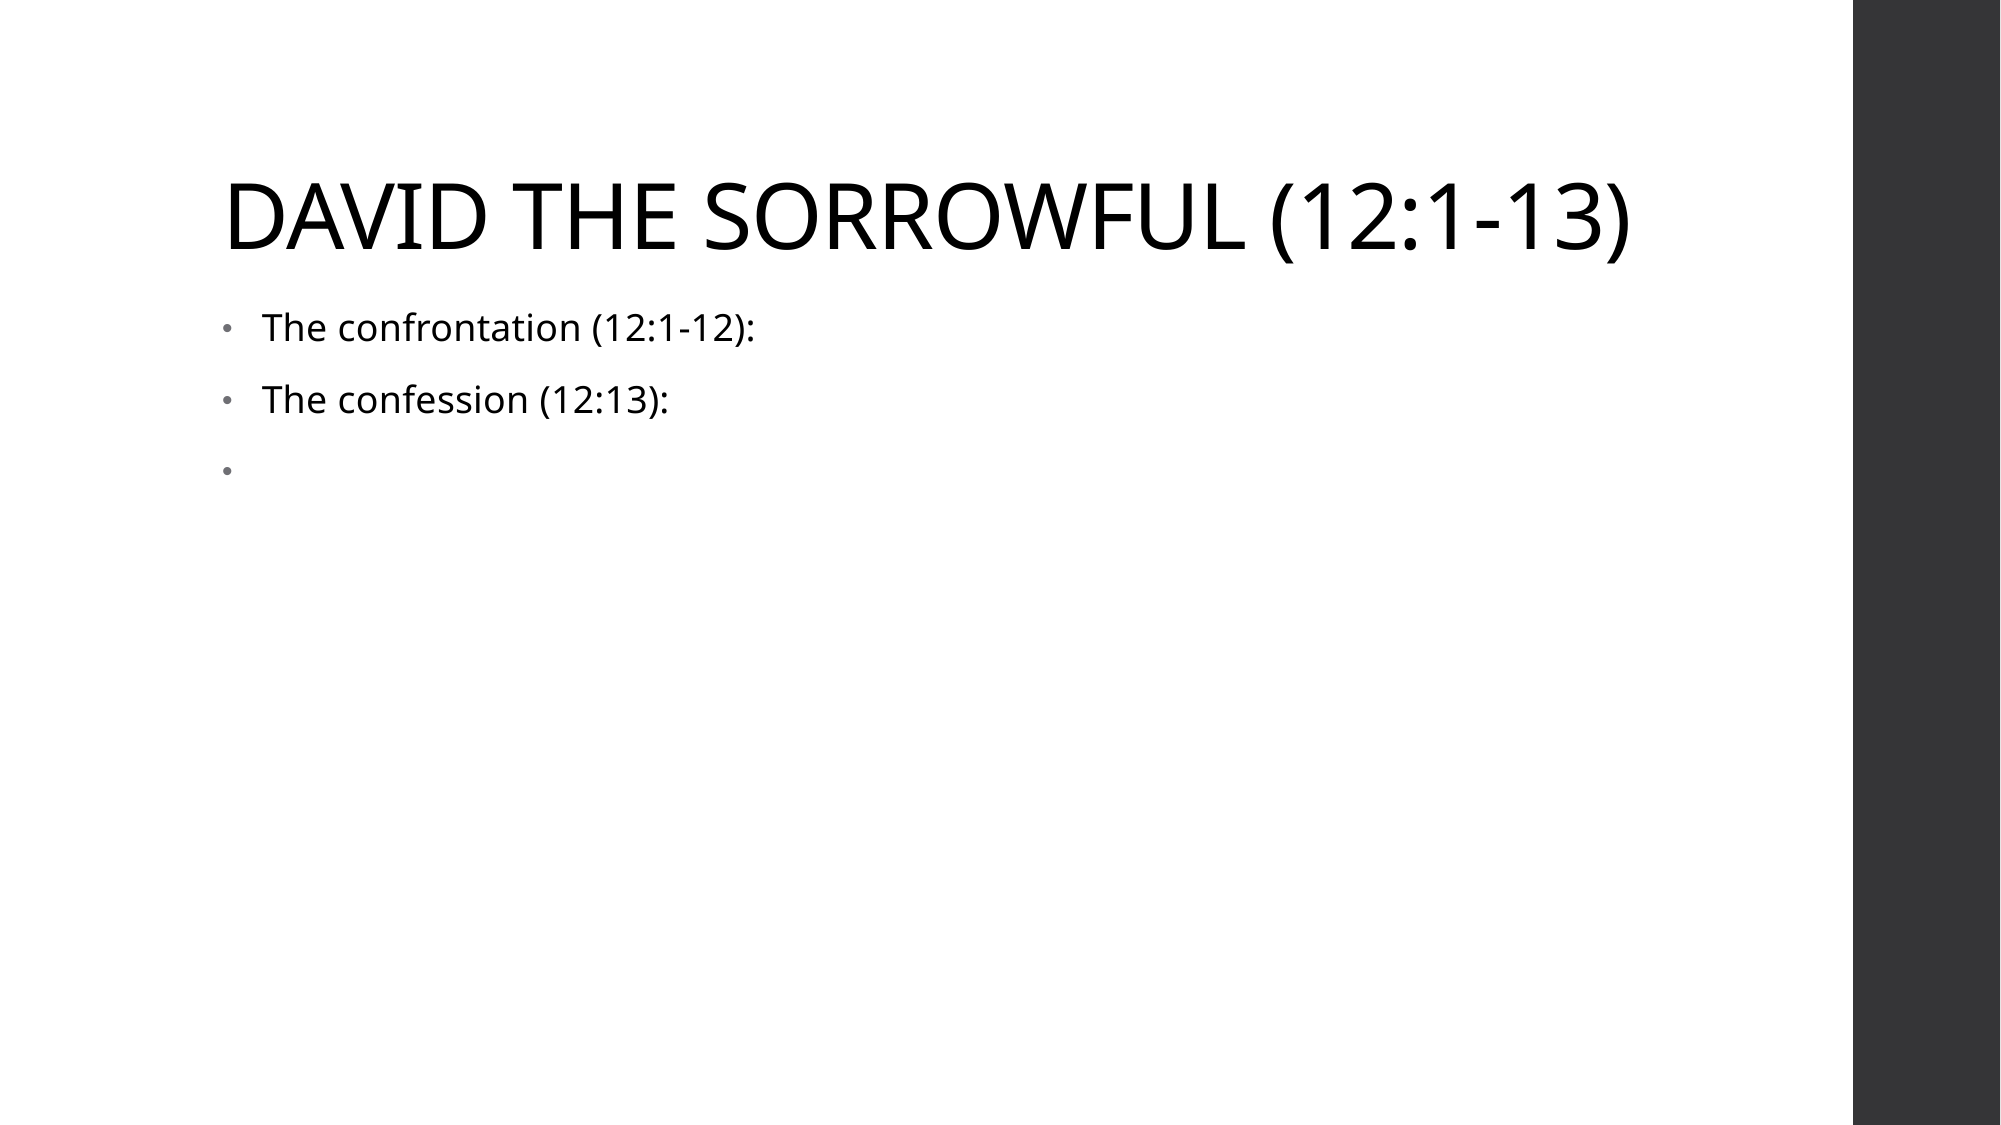

# DAVID THE SORROWFUL (12:1-13)
 The confrontation (12:1-12):
 The confession (12:13):